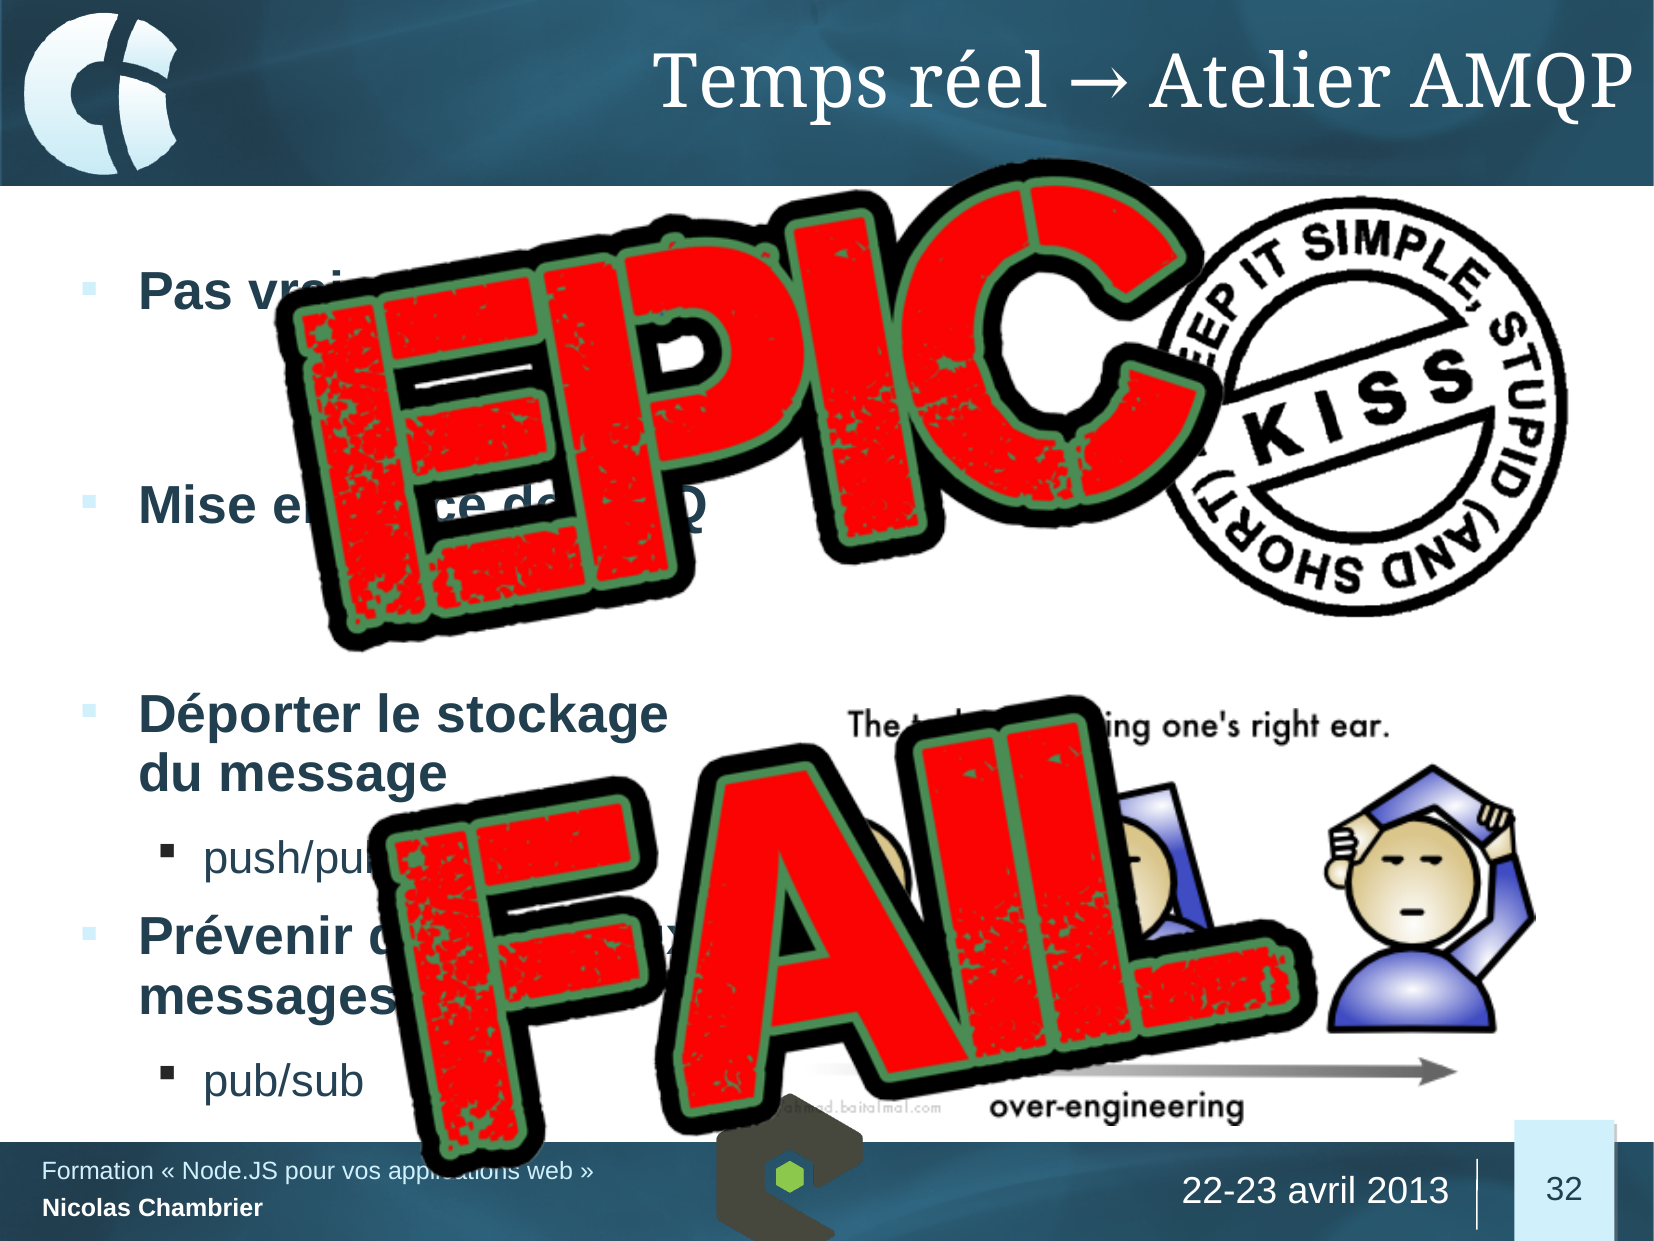

Temps réel → Atelier AMQP
# Pas vraiment justifié pour nous
Mise en place de ØMQ
Déporter le stockage
du message
push/pull
Prévenir de nouveaux
messages
pub/sub